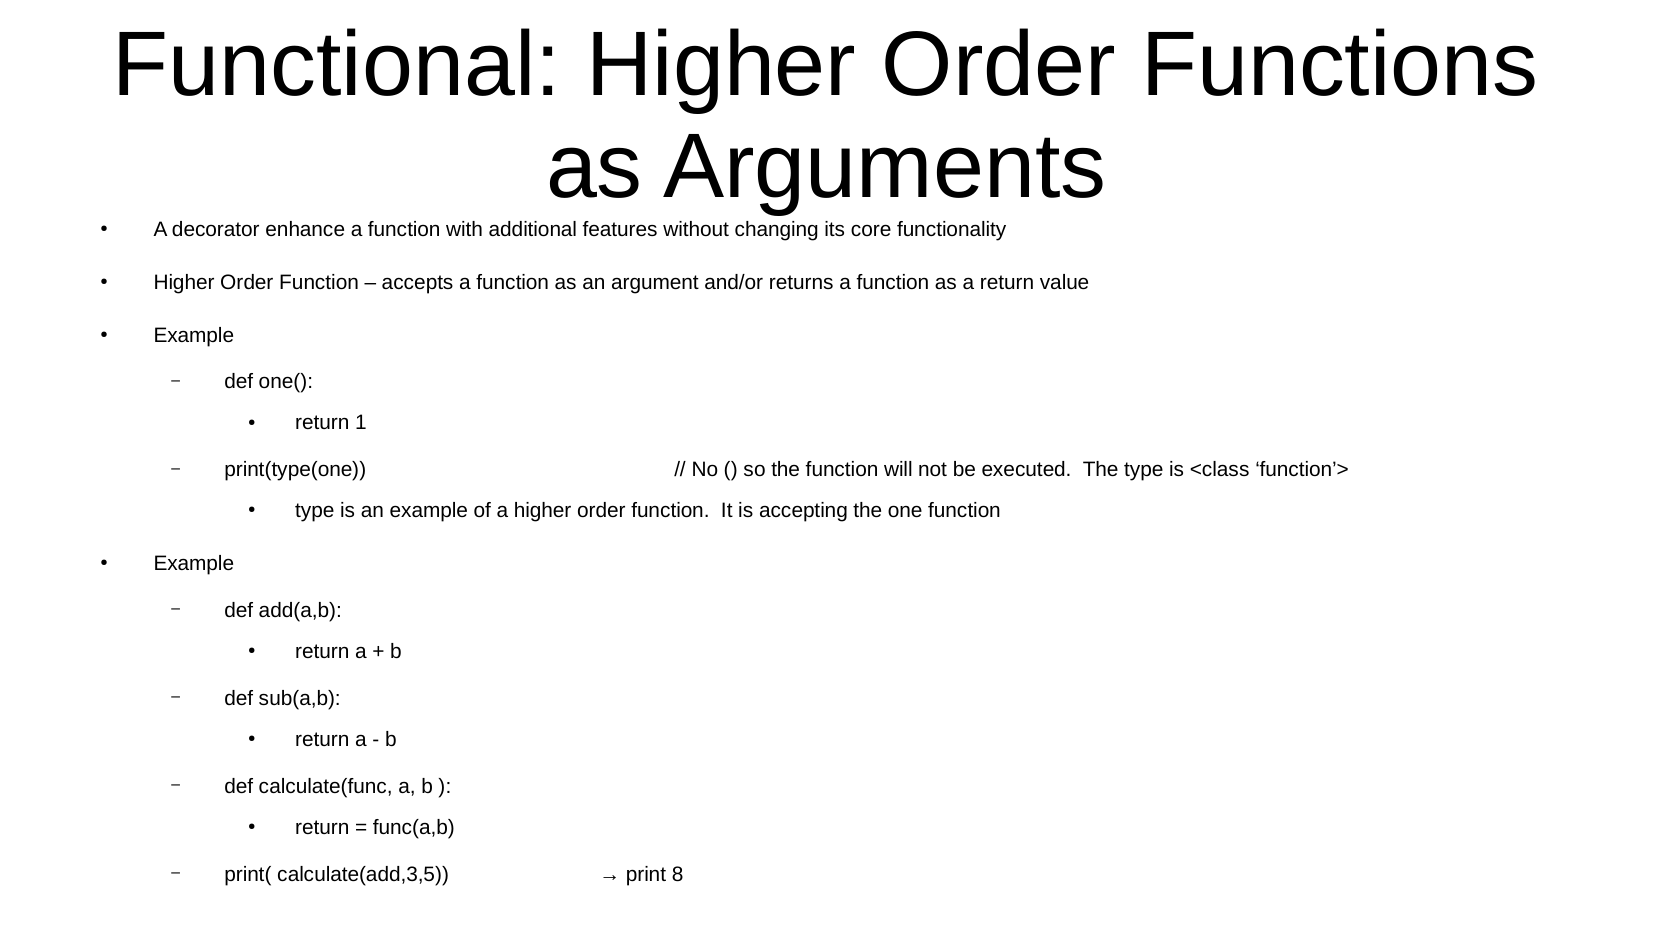

# Functional: Higher Order Functions as Arguments
A decorator enhance a function with additional features without changing its core functionality
Higher Order Function – accepts a function as an argument and/or returns a function as a return value
Example
def one():
return 1
print(type(one))					// No () so the function will not be executed. The type is <class ‘function’>
type is an example of a higher order function. It is accepting the one function
Example
def add(a,b):
return a + b
def sub(a,b):
return a - b
def calculate(func, a, b ):
return = func(a,b)
print( calculate(add,3,5))			→ print 8